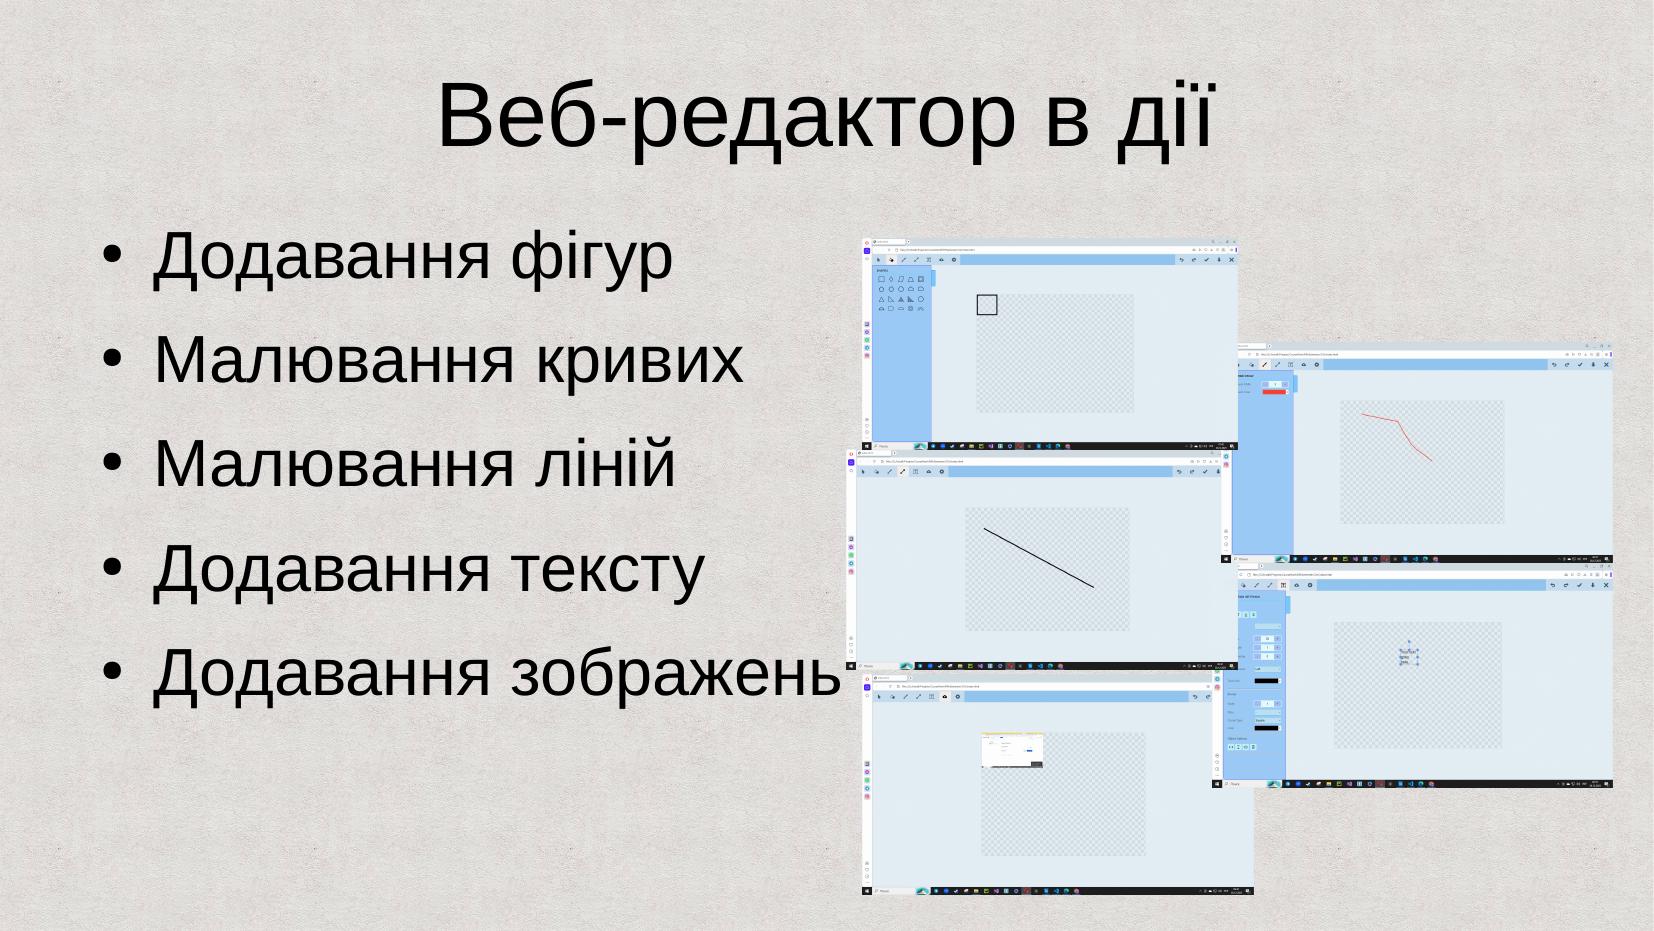

# Веб-редактор в дії
Додавання фігур
Малювання кривих
Малювання ліній
Додавання тексту
Додавання зображень